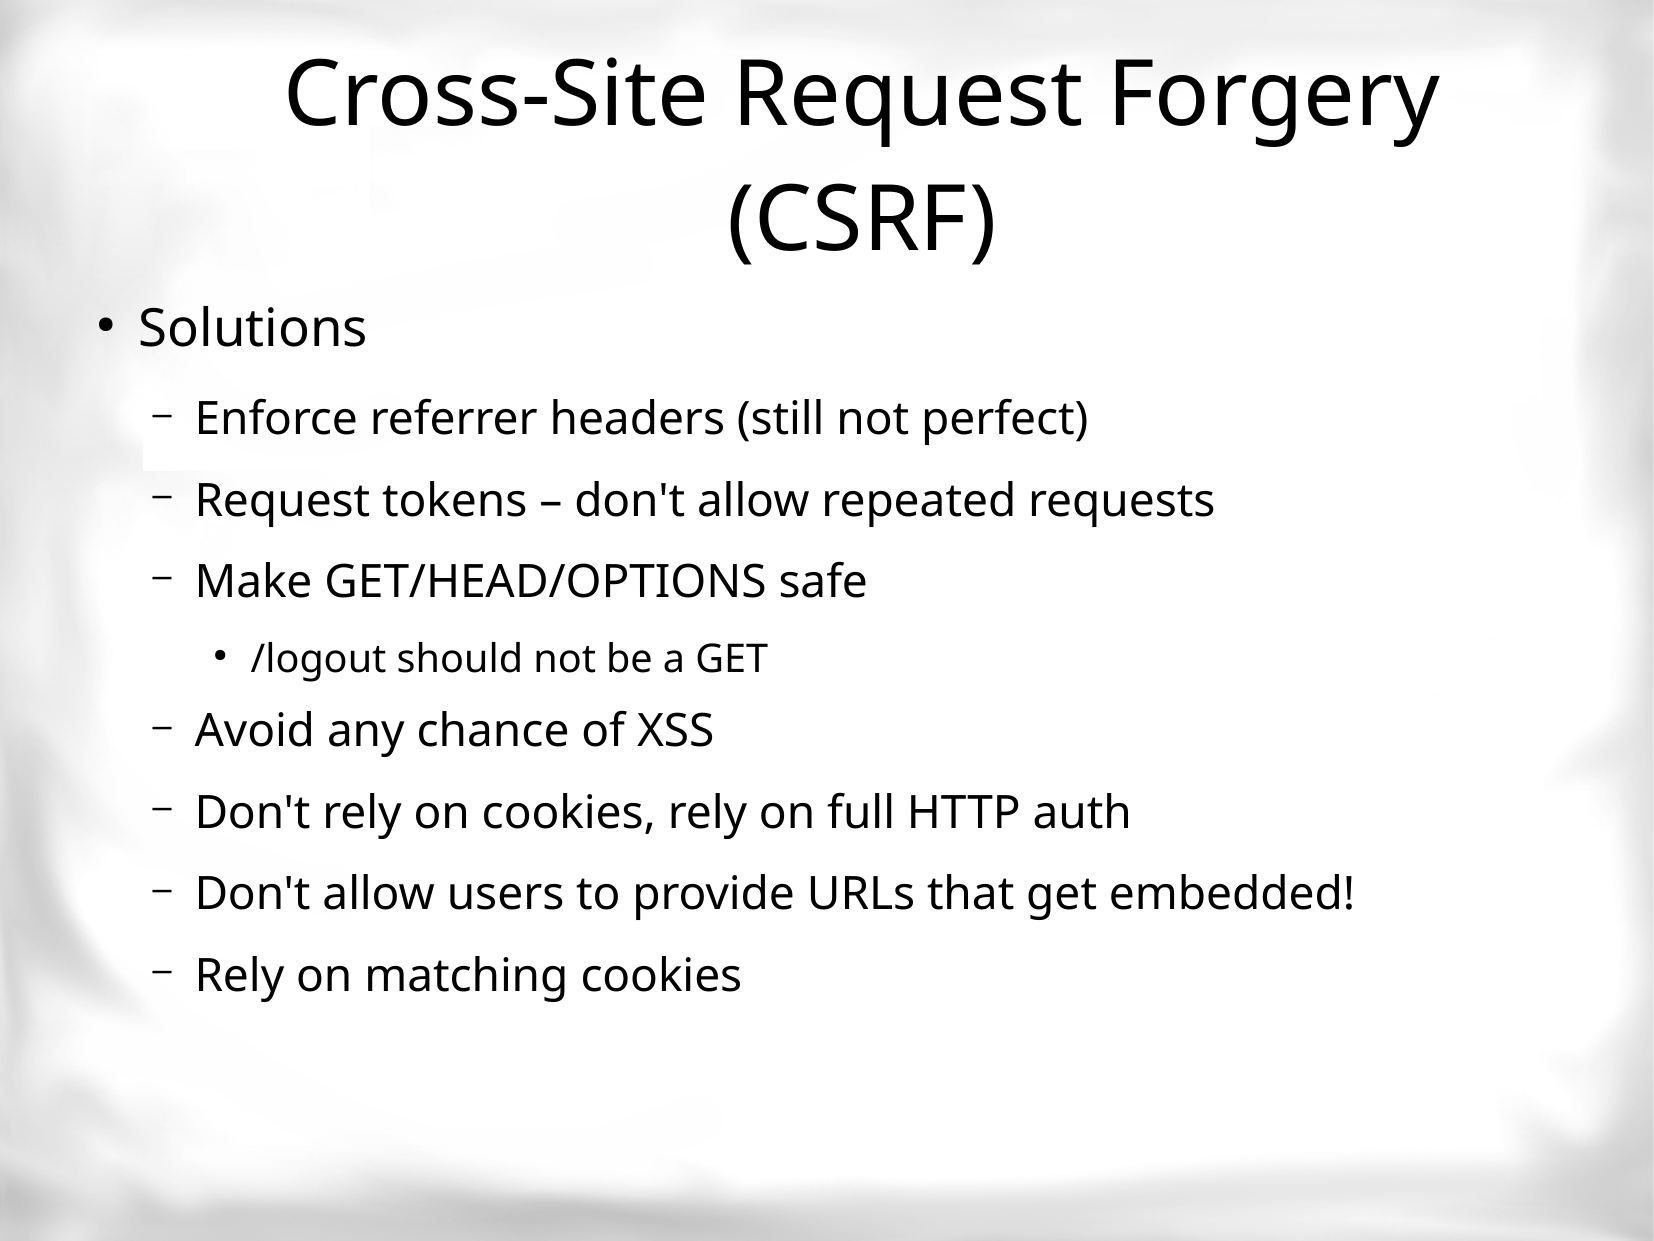

# Cross-Site Request Forgery (CSRF)
Solutions
Enforce referrer headers (still not perfect)
Request tokens – don't allow repeated requests
Make GET/HEAD/OPTIONS safe
/logout should not be a GET
Avoid any chance of XSS
Don't rely on cookies, rely on full HTTP auth
Don't allow users to provide URLs that get embedded!
Rely on matching cookies